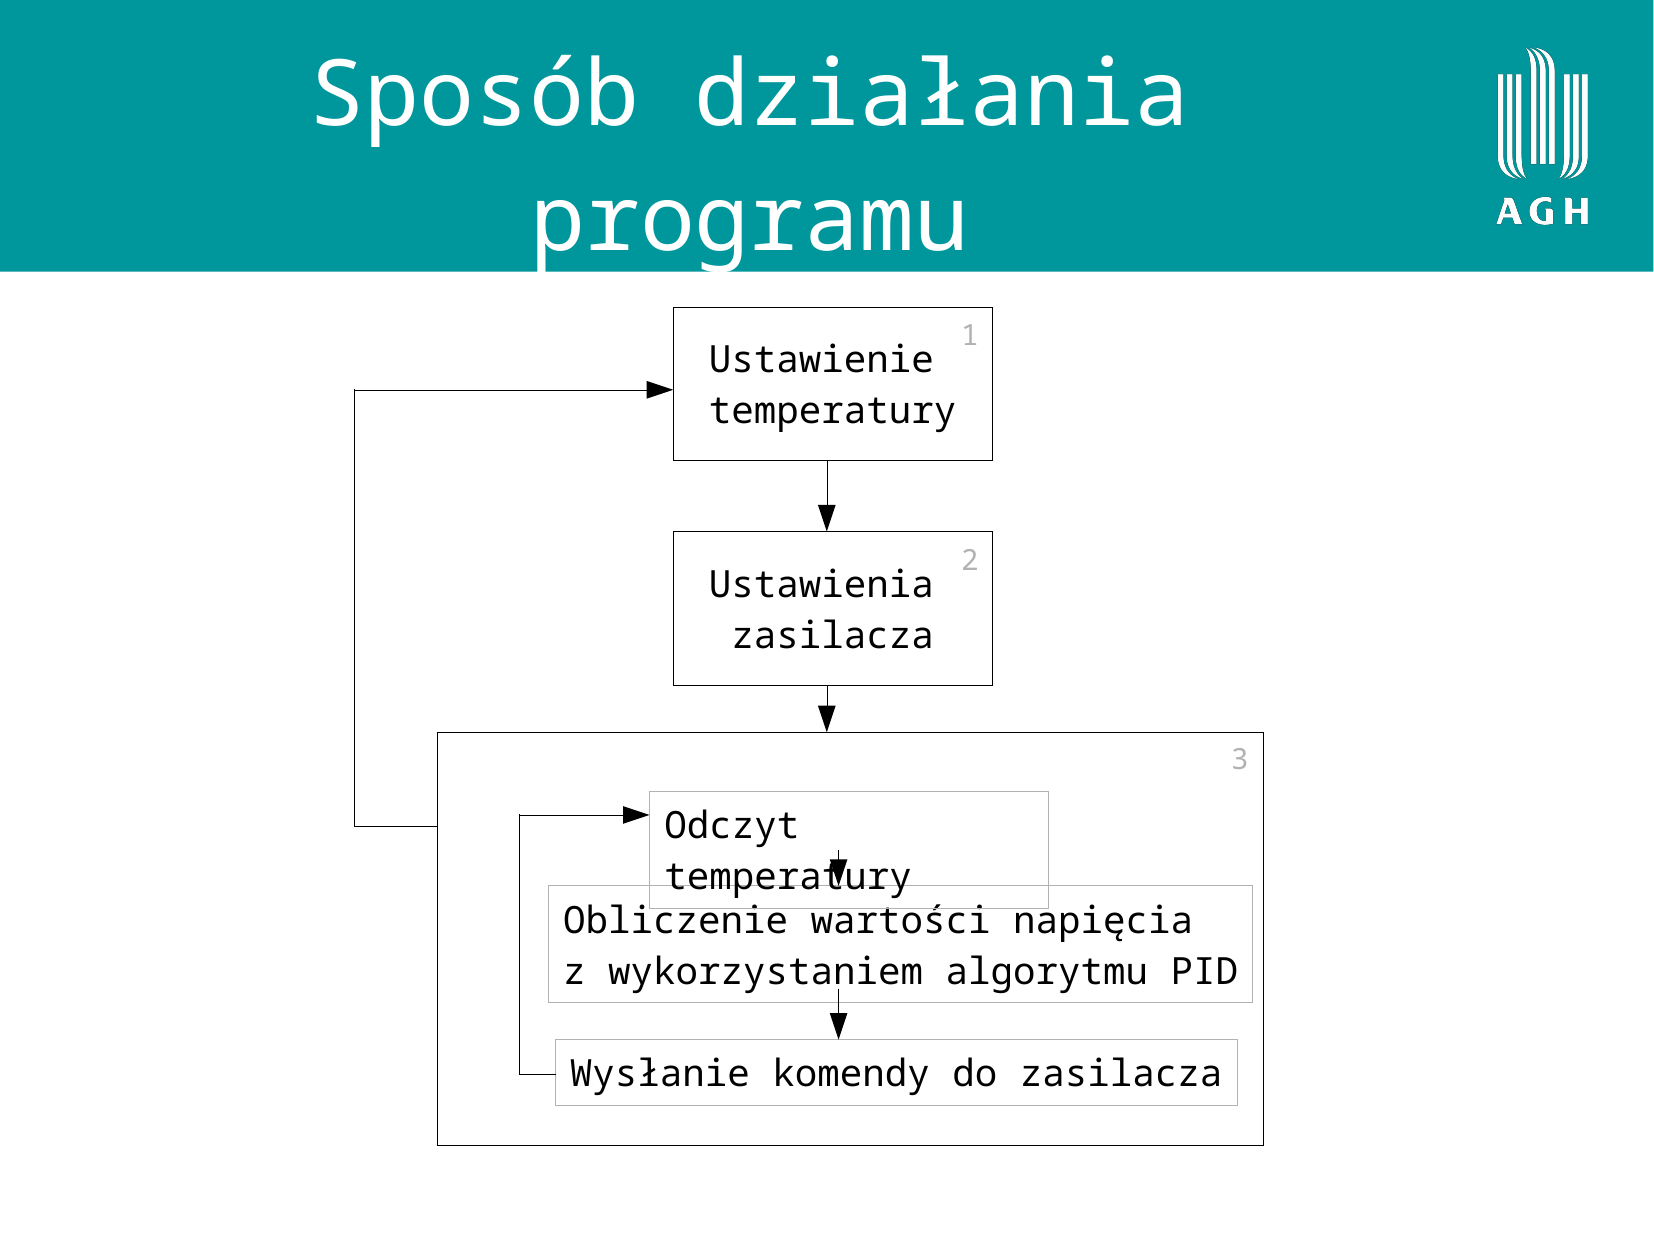

# Sposób działania programu
Ustawienie
temperatury
1
Ustawienia
zasilacza
2
3
Odczyt temperatury
Obliczenie wartości napięcia
z wykorzystaniem algorytmu PID
Wysłanie komendy do zasilacza